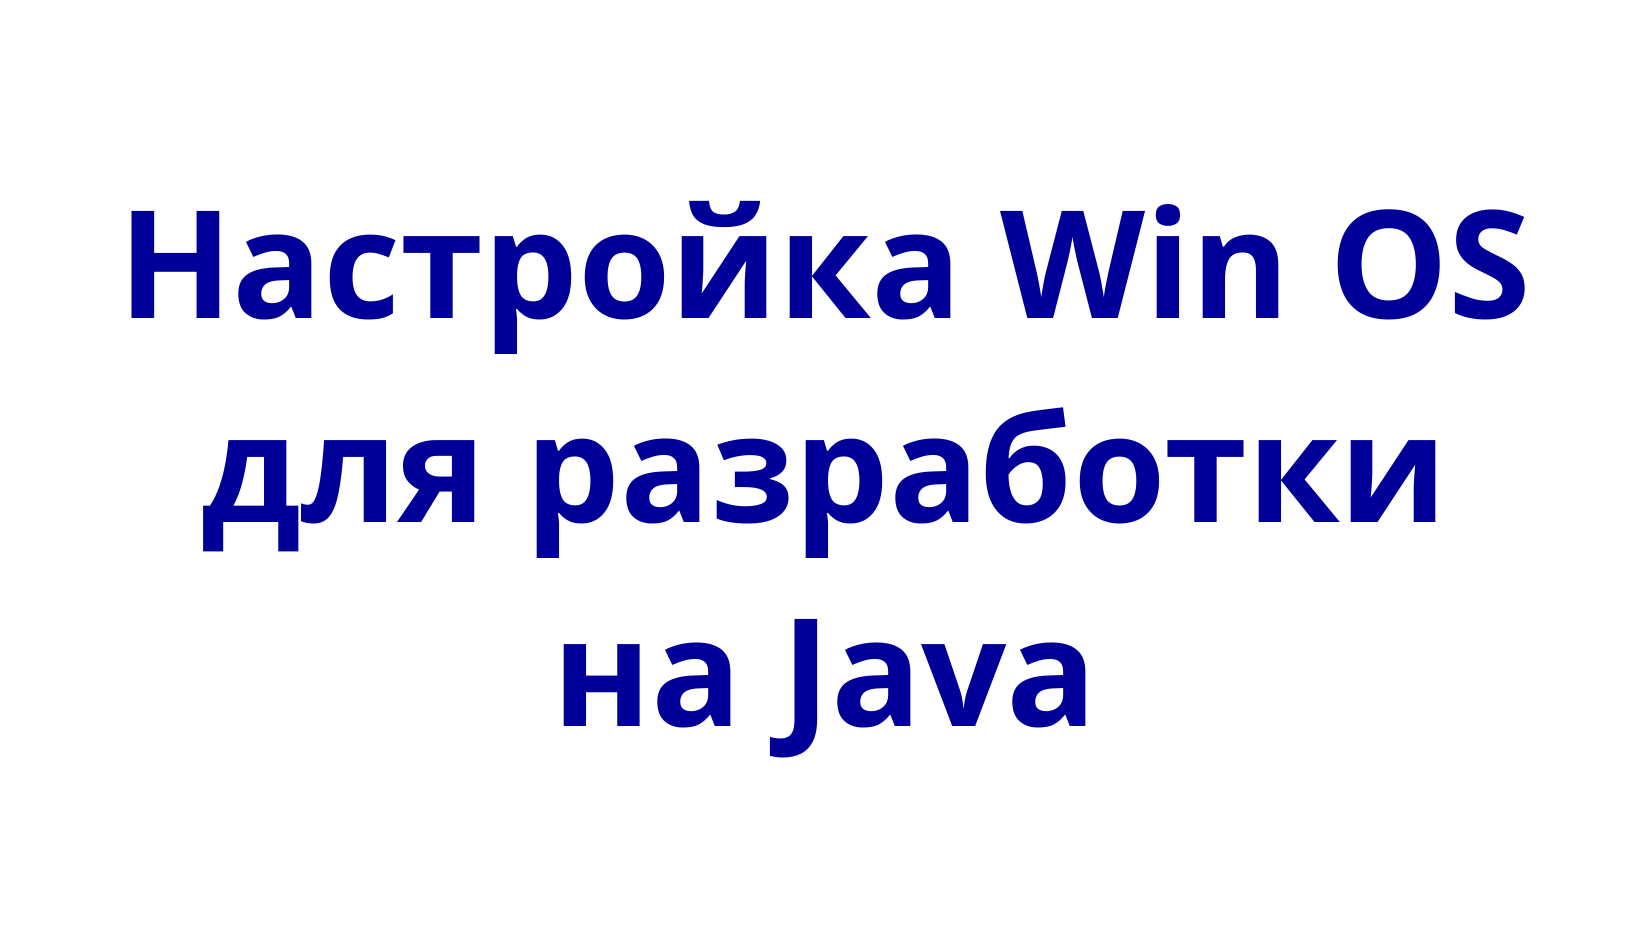

# Настройка Win OS
для разработки
на Java